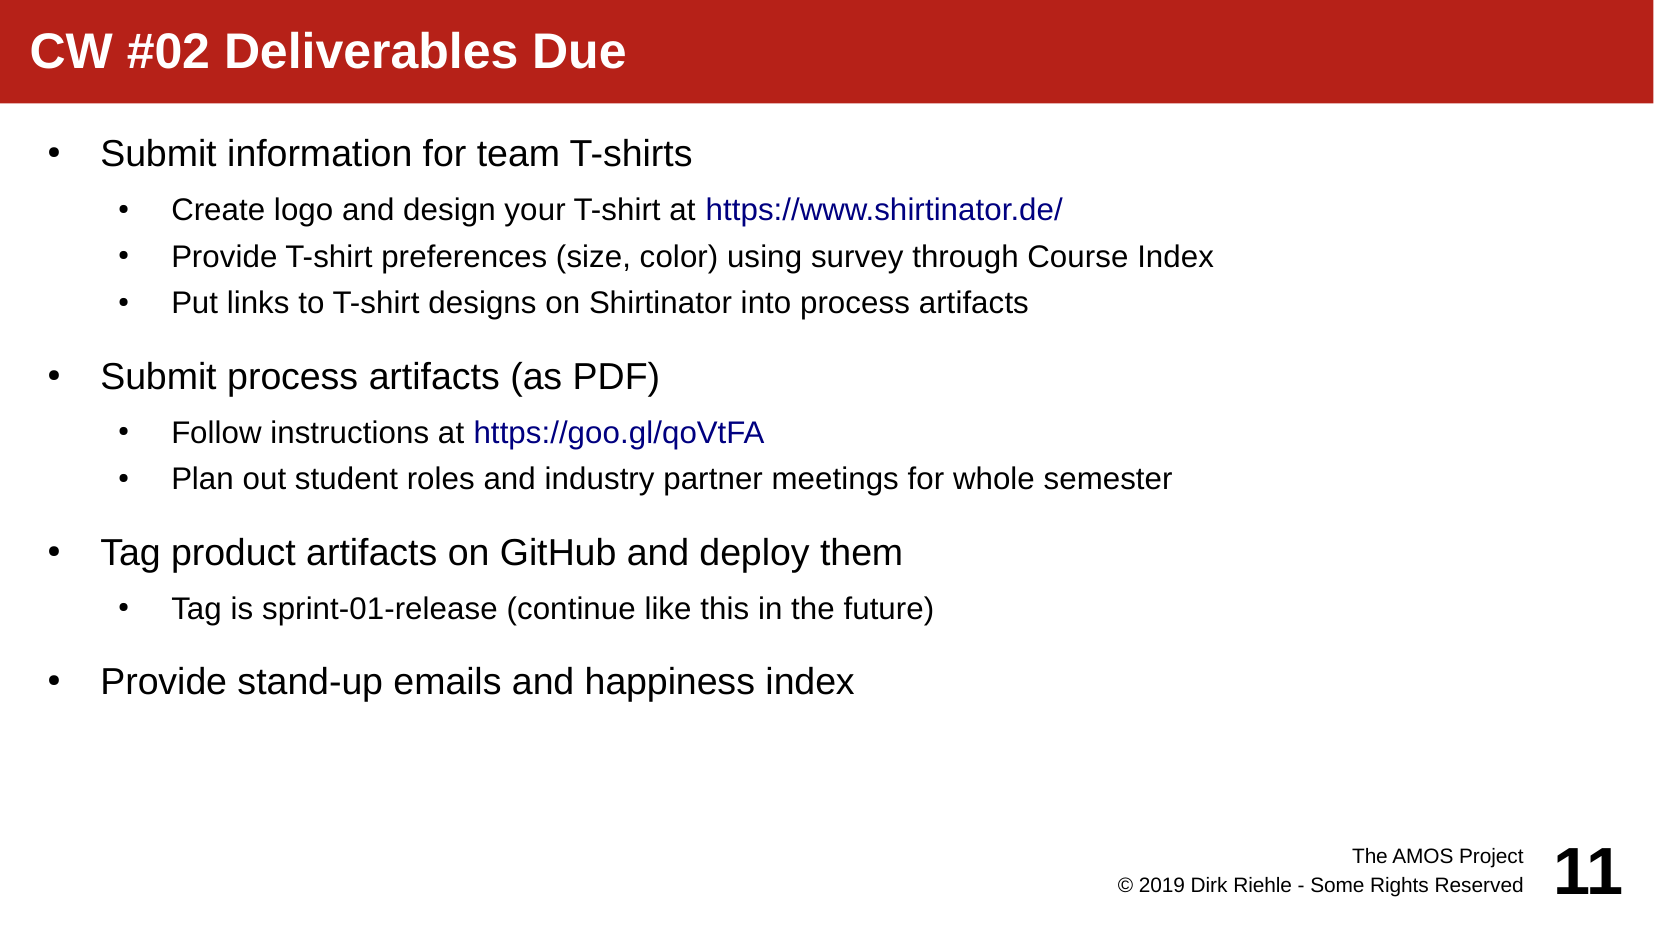

# CW #02 Deliverables Due
Submit information for team T-shirts
Create logo and design your T-shirt at https://www.shirtinator.de/
Provide T-shirt preferences (size, color) using survey through Course Index
Put links to T-shirt designs on Shirtinator into process artifacts
Submit process artifacts (as PDF)
Follow instructions at https://goo.gl/qoVtFA
Plan out student roles and industry partner meetings for whole semester
Tag product artifacts on GitHub and deploy them
Tag is sprint-01-release (continue like this in the future)
Provide stand-up emails and happiness index
The AMOS Project
11
© 2019 Dirk Riehle - Some Rights Reserved